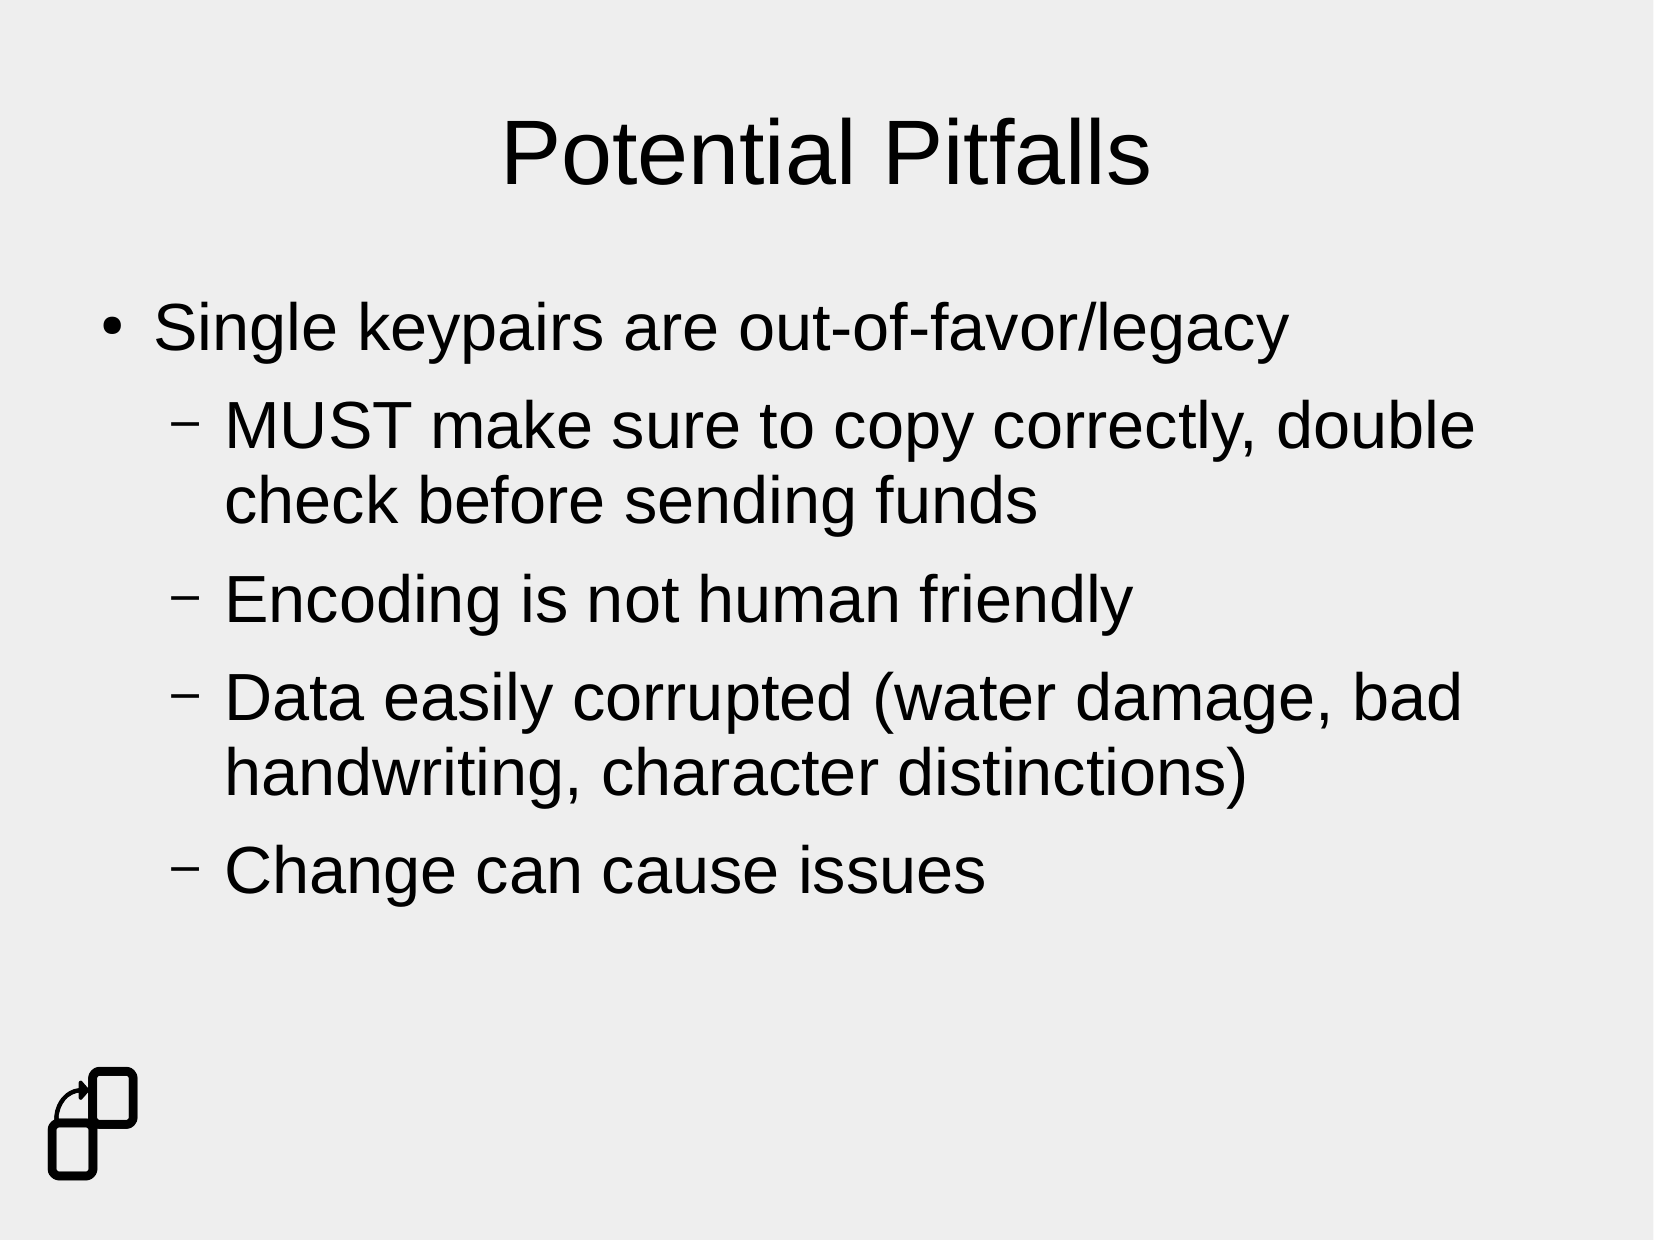

# Potential Pitfalls
Single keypairs are out-of-favor/legacy
MUST make sure to copy correctly, double check before sending funds
Encoding is not human friendly
Data easily corrupted (water damage, bad handwriting, character distinctions)
Change can cause issues